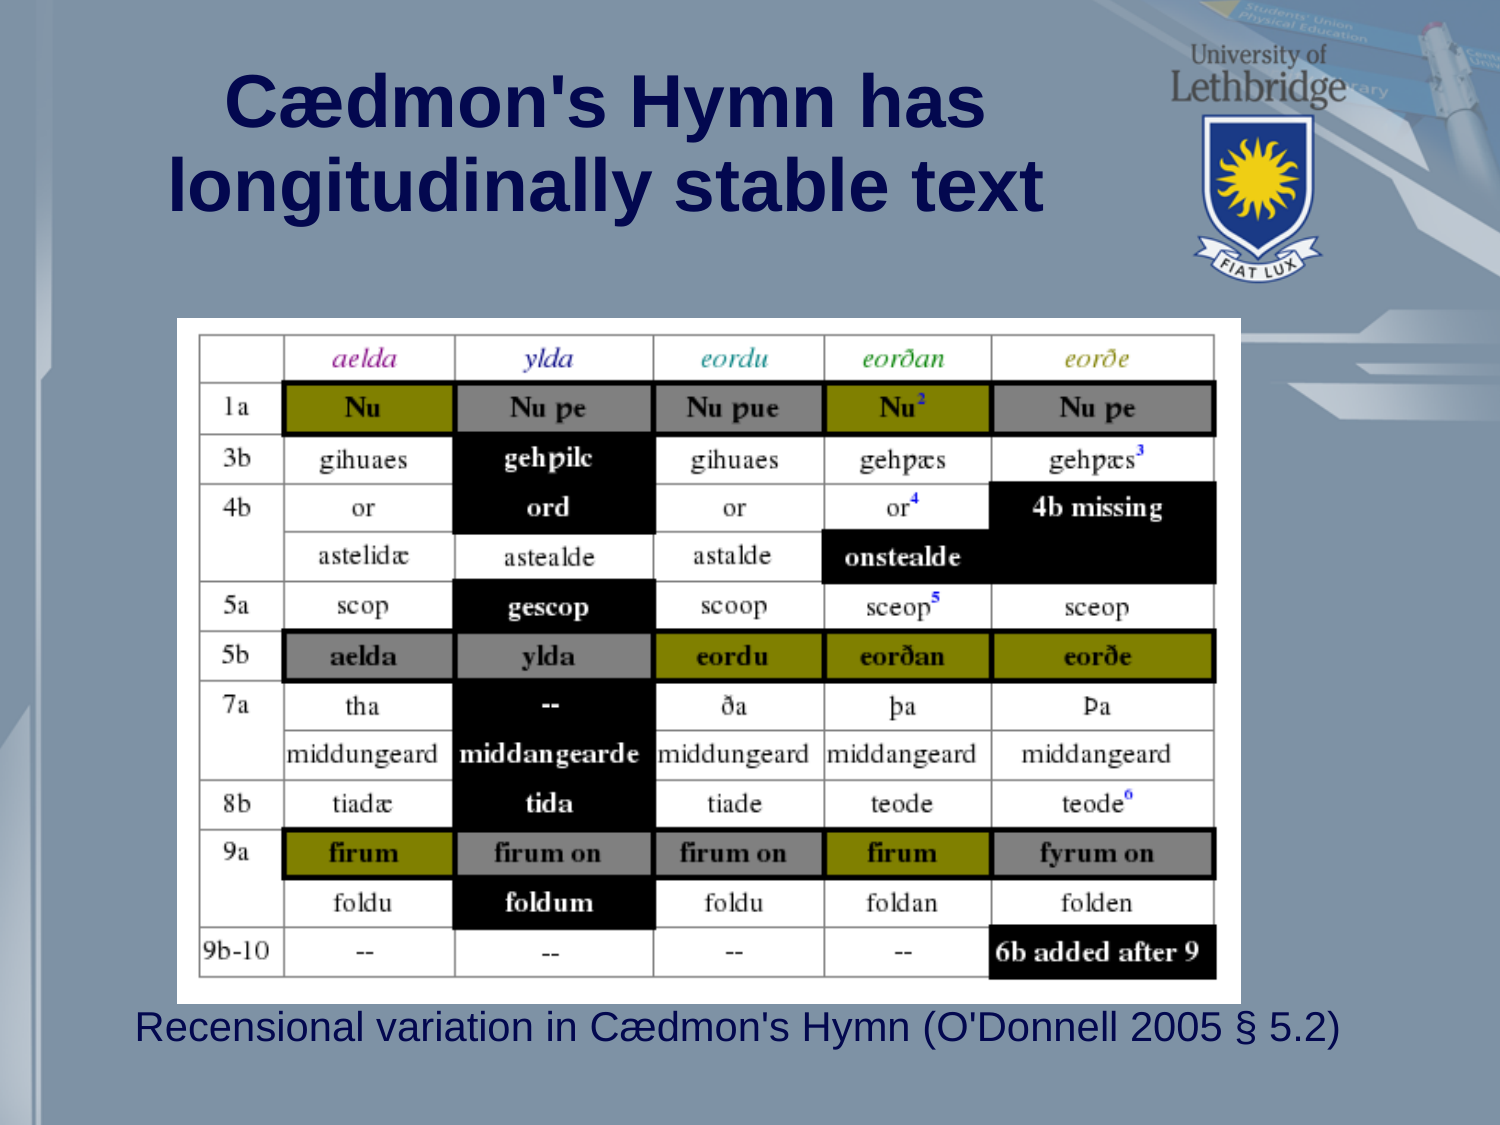

# Cædmon's Hymn has longitudinally stable text
Recensional variation in Cædmon's Hymn (O'Donnell 2005 § 5.2)